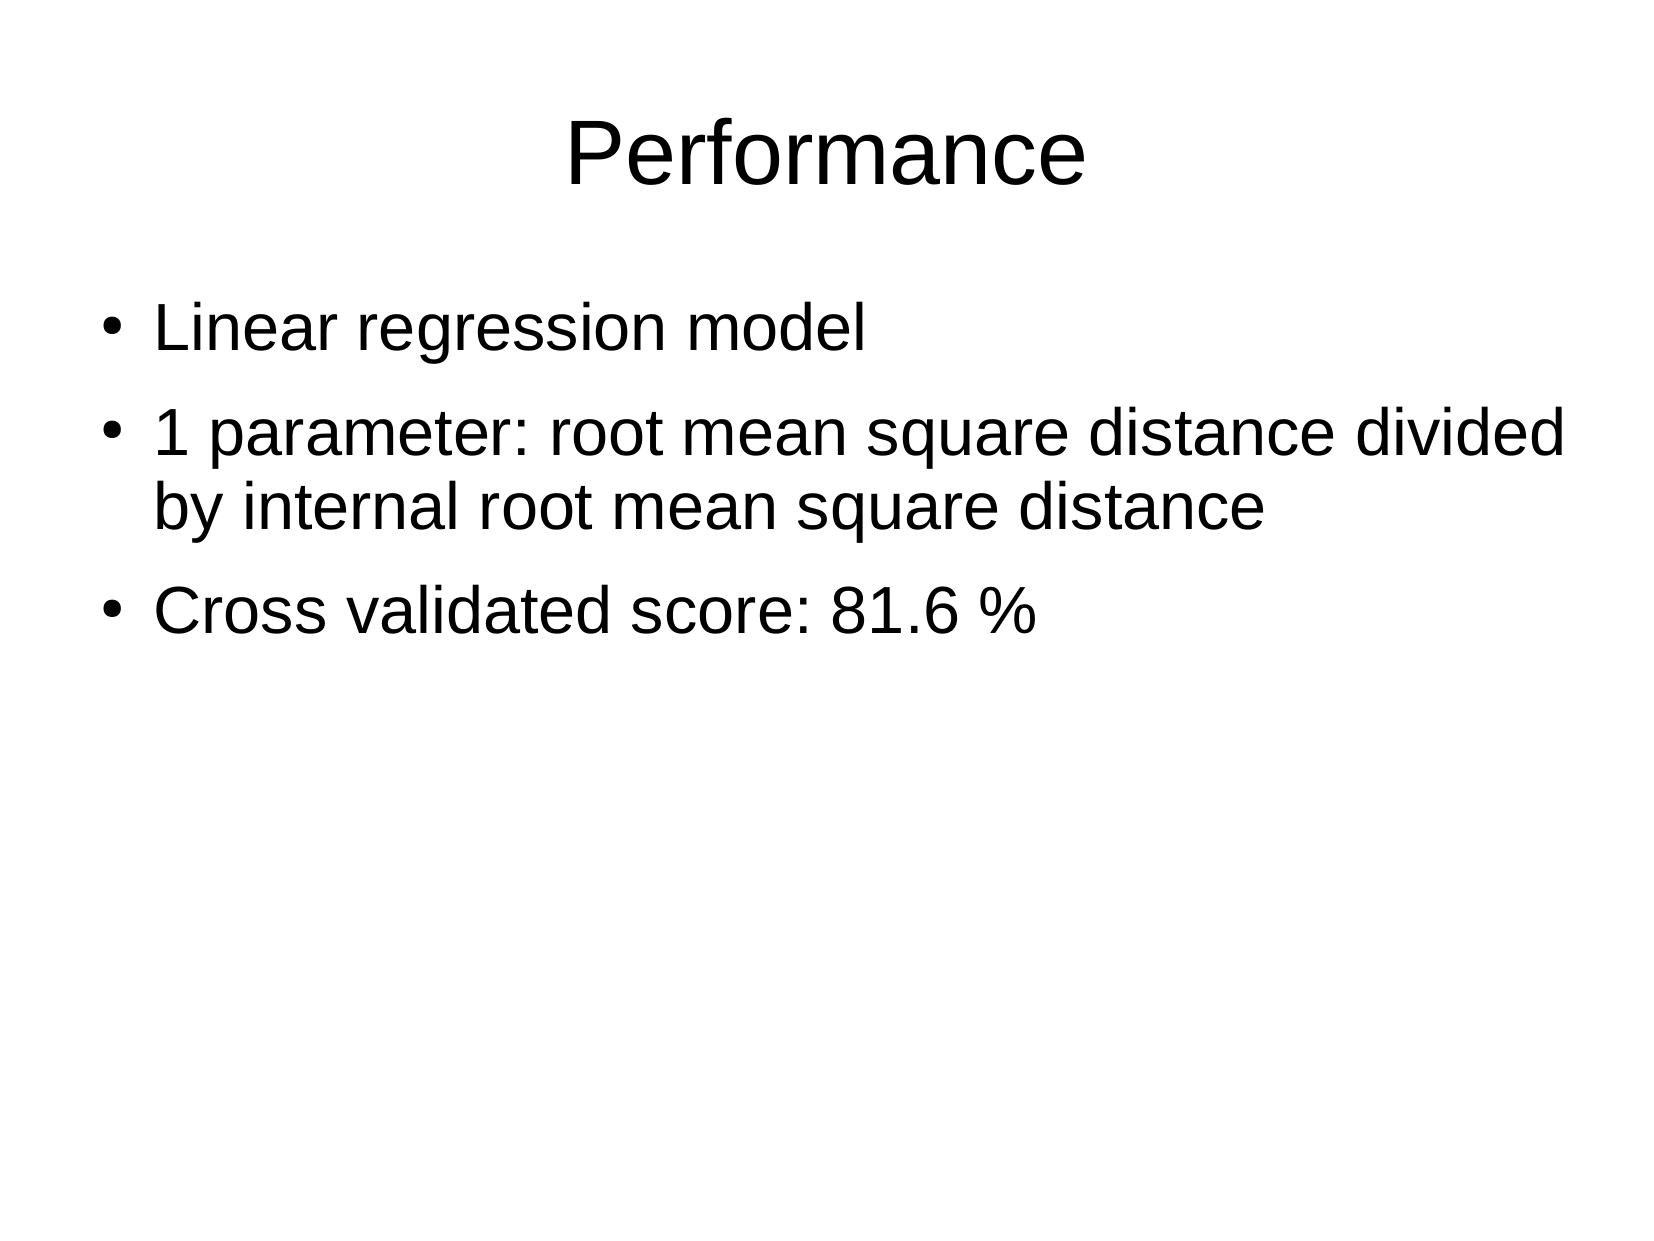

# Performance
Linear regression model
1 parameter: root mean square distance divided by internal root mean square distance
Cross validated score: 81.6 %